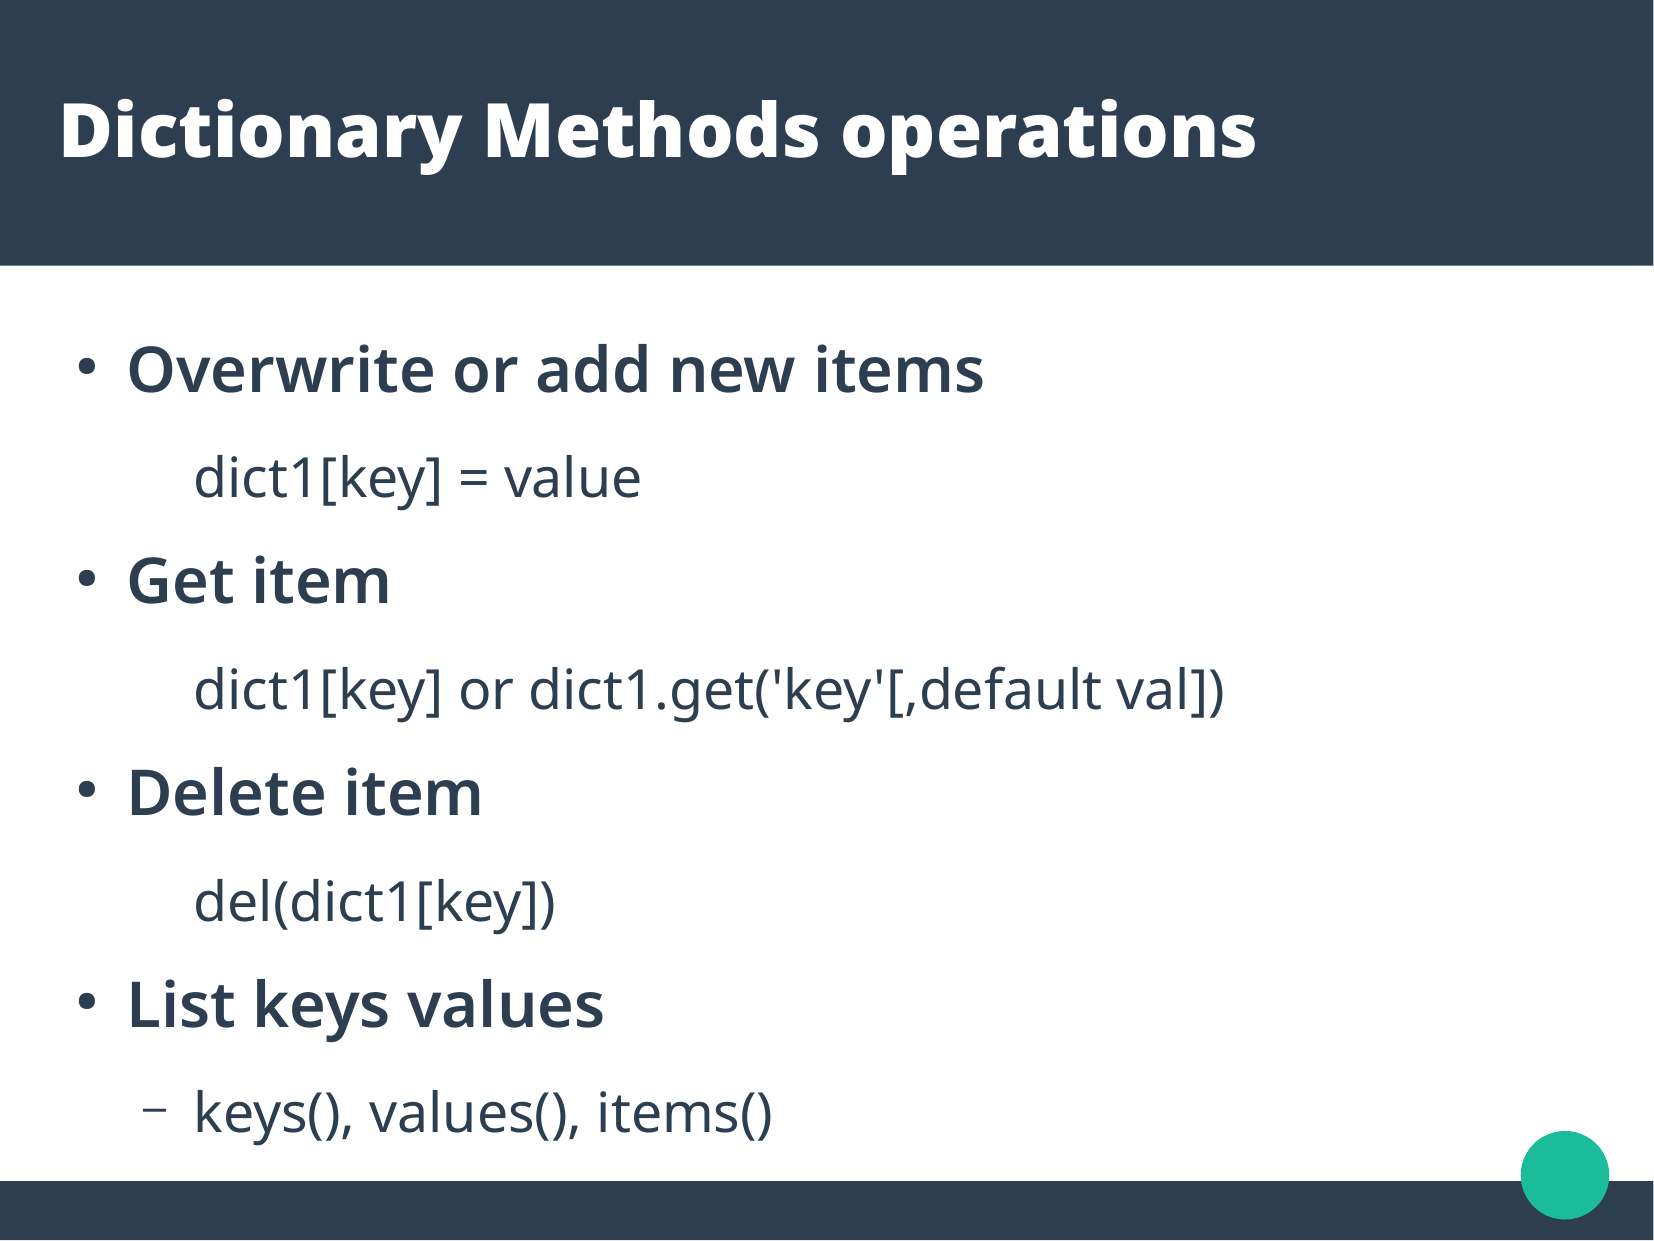

# Dictionary Methods operations
Overwrite or add new items
dict1[key] = value
Get item
dict1[key] or dict1.get('key'[,default val])
Delete item
del(dict1[key])
List keys values
keys(), values(), items()